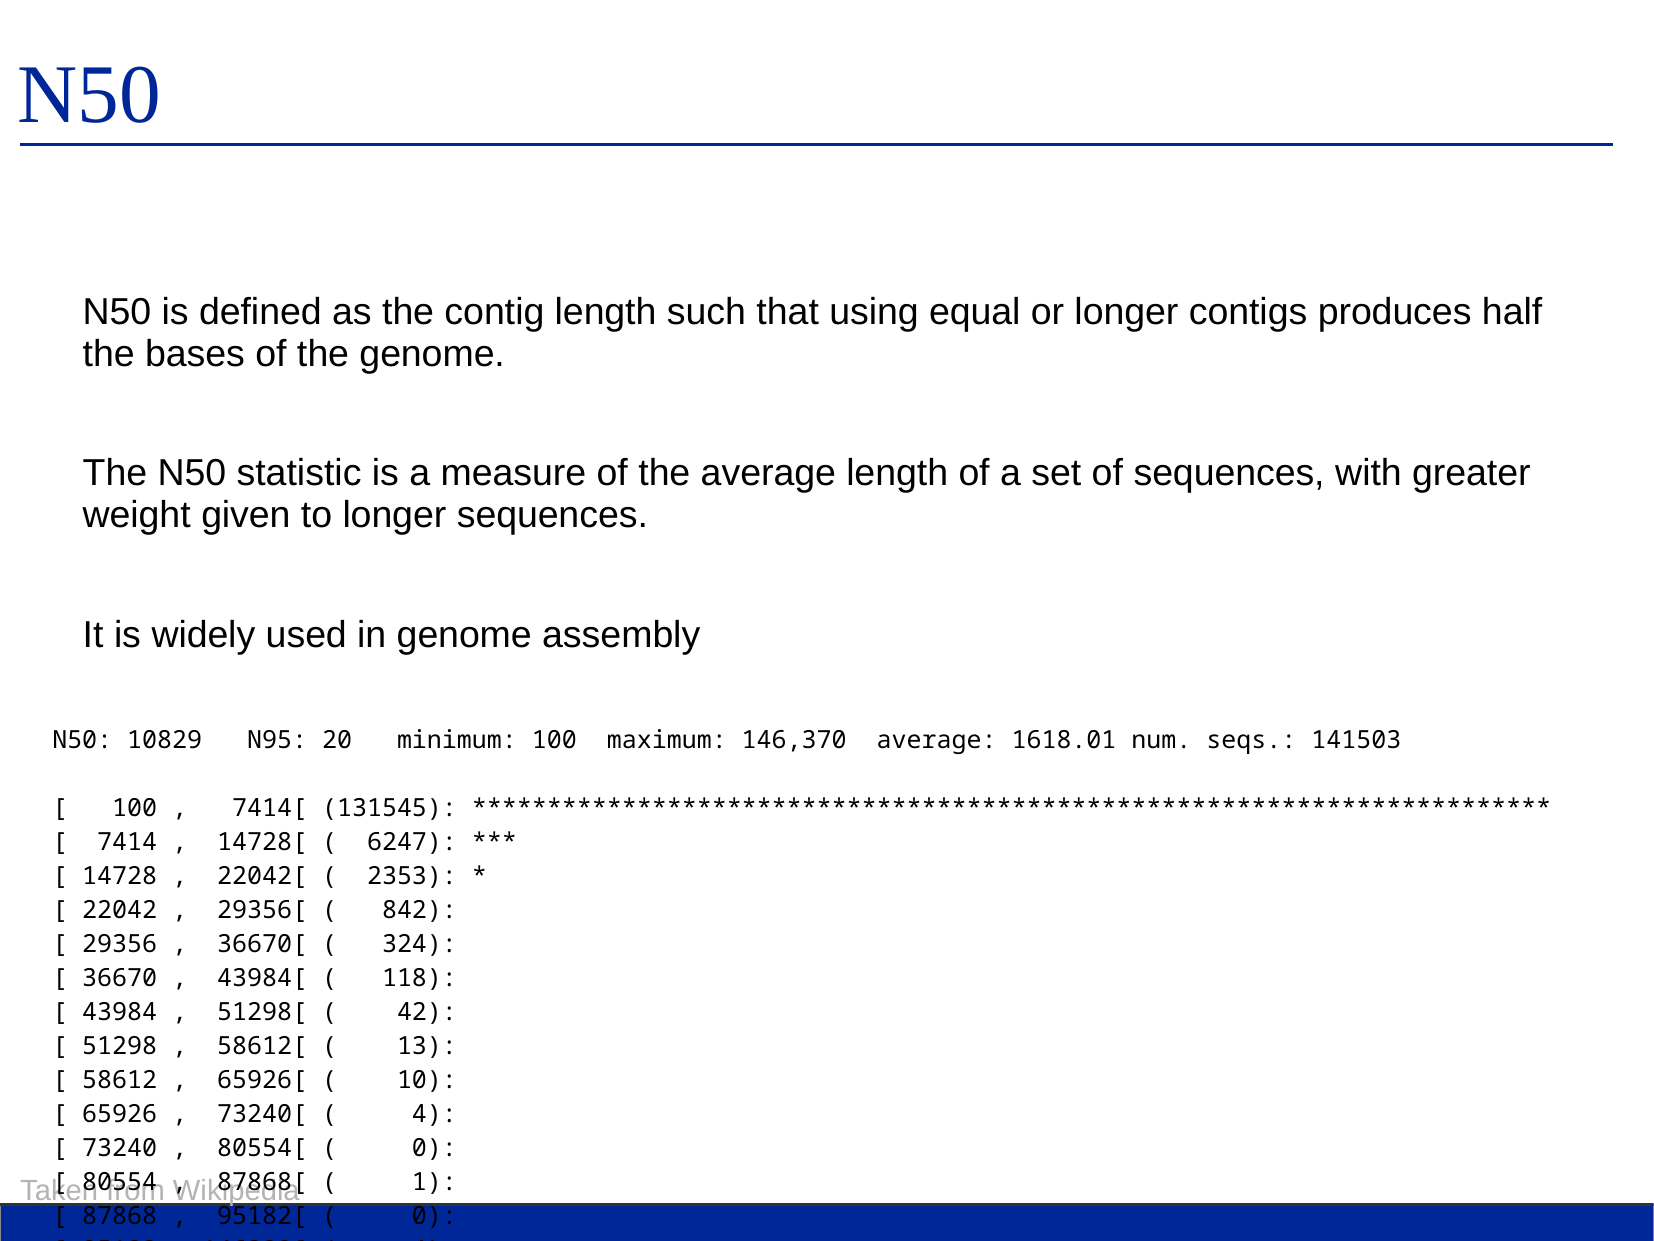

# N50
N50 is defined as the contig length such that using equal or longer contigs produces half the bases of the genome.
The N50 statistic is a measure of the average length of a set of sequences, with greater weight given to longer sequences.
It is widely used in genome assembly
N50: 10829 N95: 20 minimum: 100 maximum: 146,370 average: 1618.01 num. seqs.: 141503
[ 100 , 7414[ (131545): ************************************************************************
[ 7414 , 14728[ ( 6247): ***
[ 14728 , 22042[ ( 2353): *
[ 22042 , 29356[ ( 842):
[ 29356 , 36670[ ( 324):
[ 36670 , 43984[ ( 118):
[ 43984 , 51298[ ( 42):
[ 51298 , 58612[ ( 13):
[ 58612 , 65926[ ( 10):
[ 65926 , 73240[ ( 4):
[ 73240 , 80554[ ( 0):
[ 80554 , 87868[ ( 1):
[ 87868 , 95182[ ( 0):
[ 95182 , 146380[ ( 4):
Taken from Wikipedia